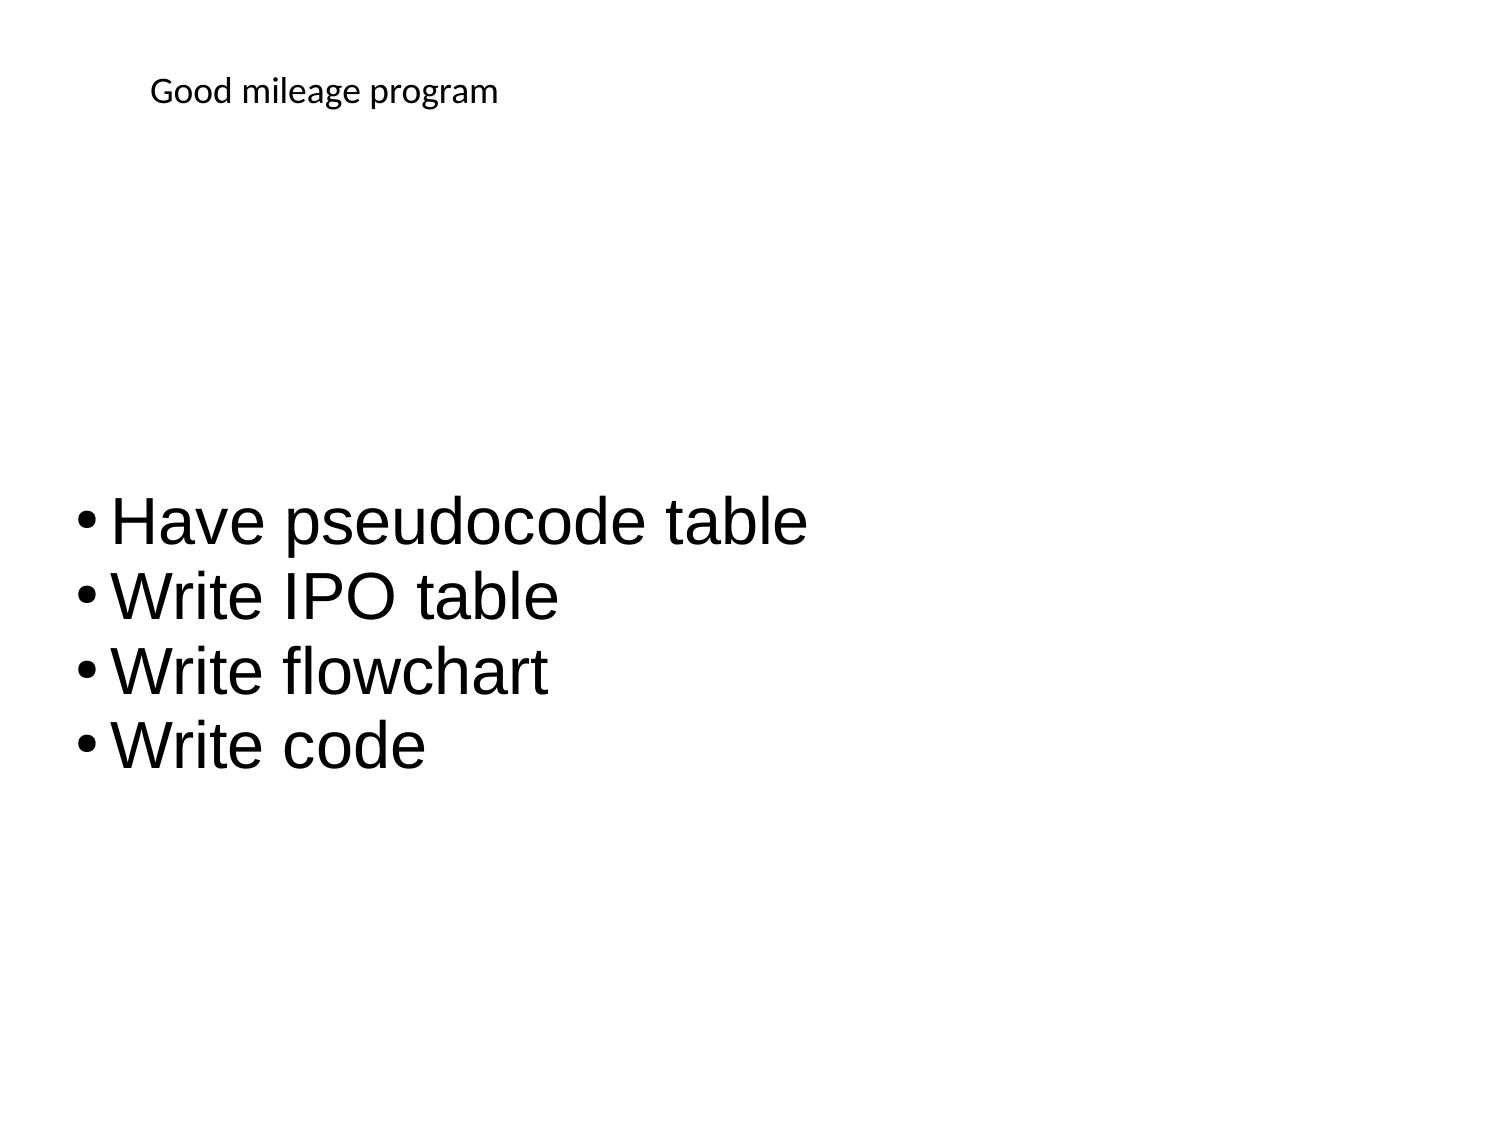

# Good mileage program
Have pseudocode table
Write IPO table
Write flowchart
Write code